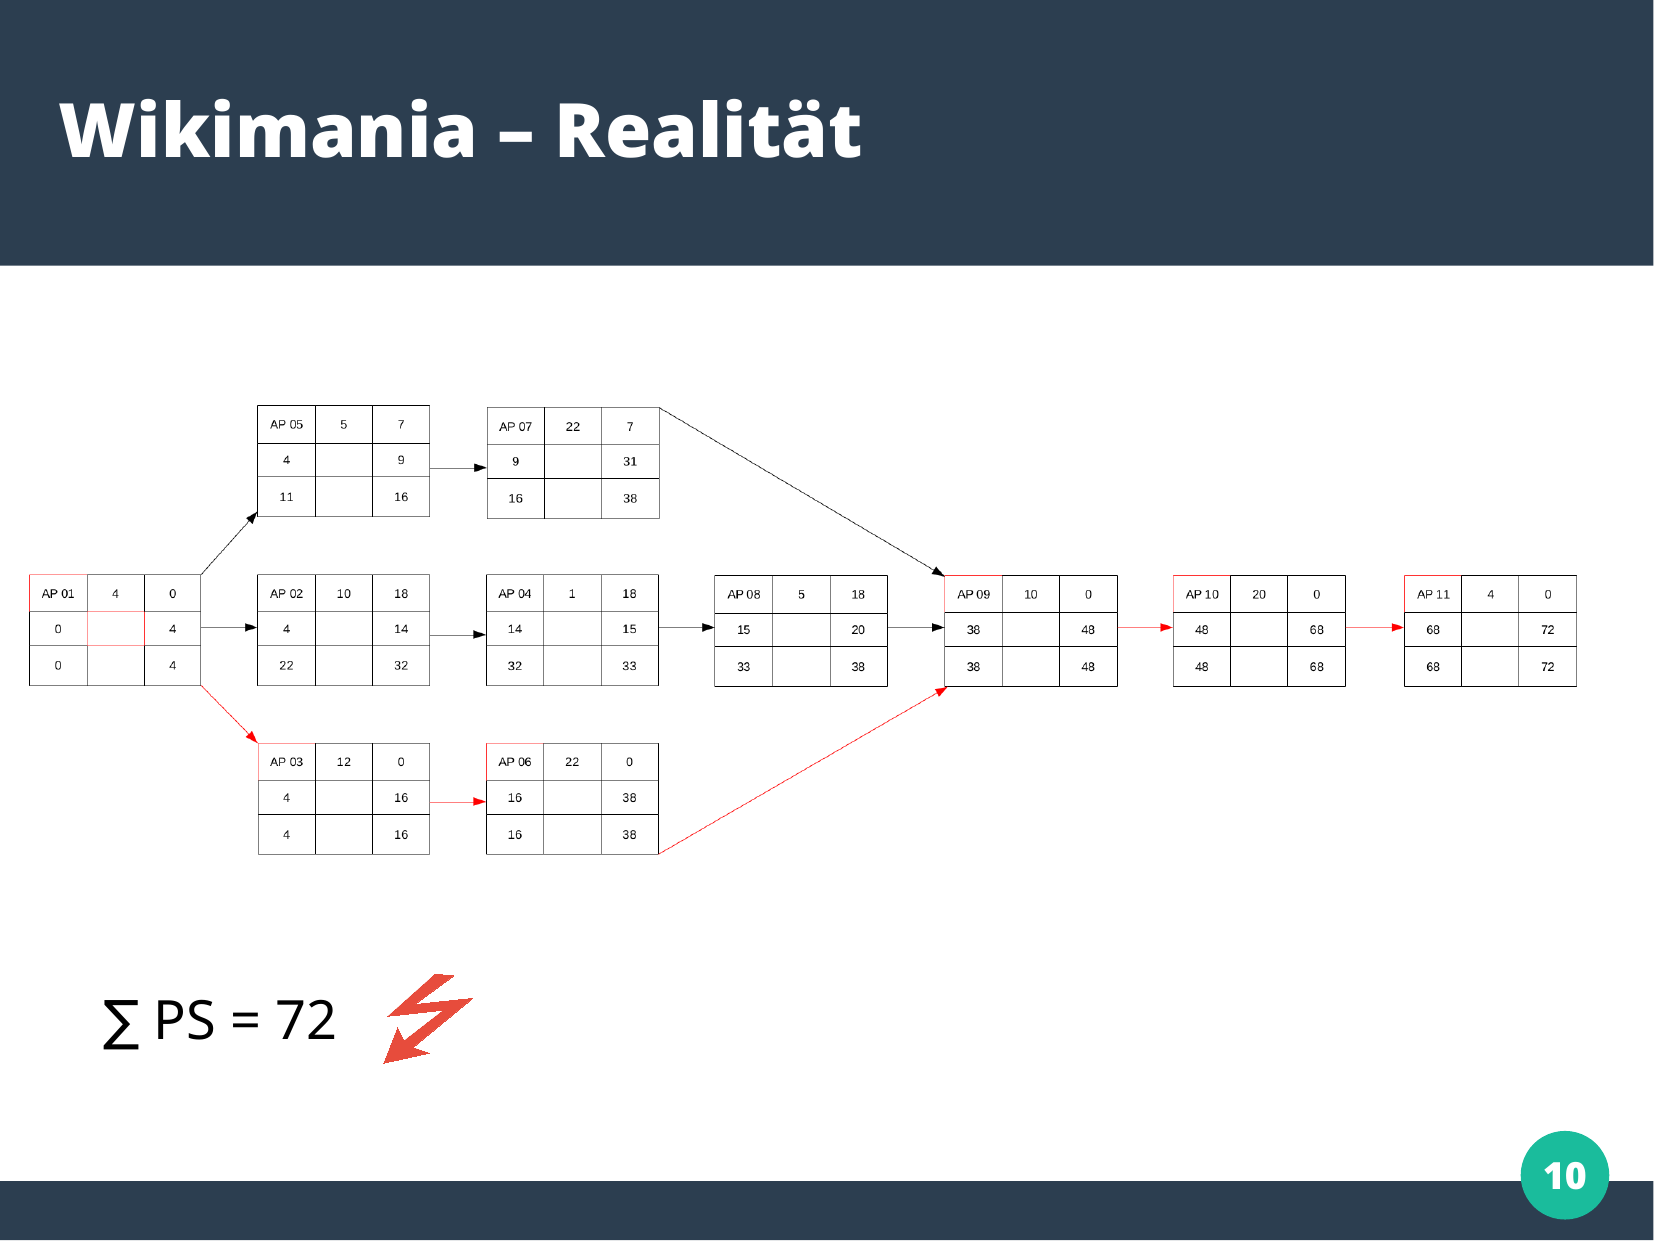

# Wikimania – Realität
∑ PS = 72
10